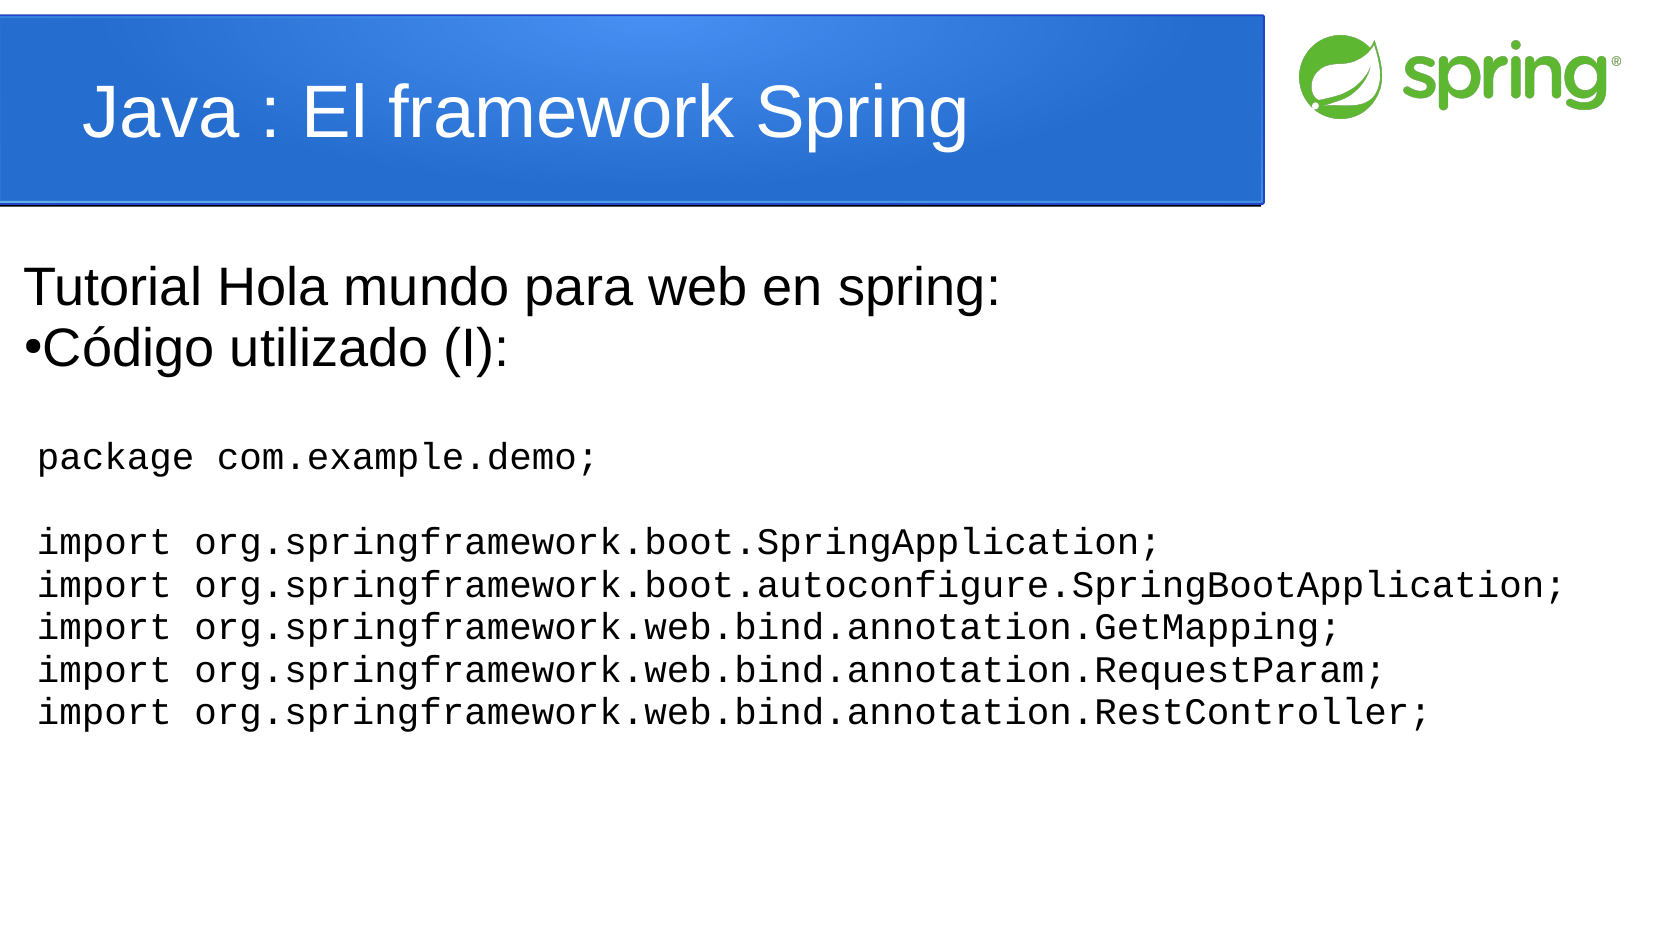

# Java : El framework Spring
Tutorial Hola mundo para web en spring:
Código utilizado (I):
package com.example.demo;
import org.springframework.boot.SpringApplication;
import org.springframework.boot.autoconfigure.SpringBootApplication;
import org.springframework.web.bind.annotation.GetMapping;
import org.springframework.web.bind.annotation.RequestParam;
import org.springframework.web.bind.annotation.RestController;